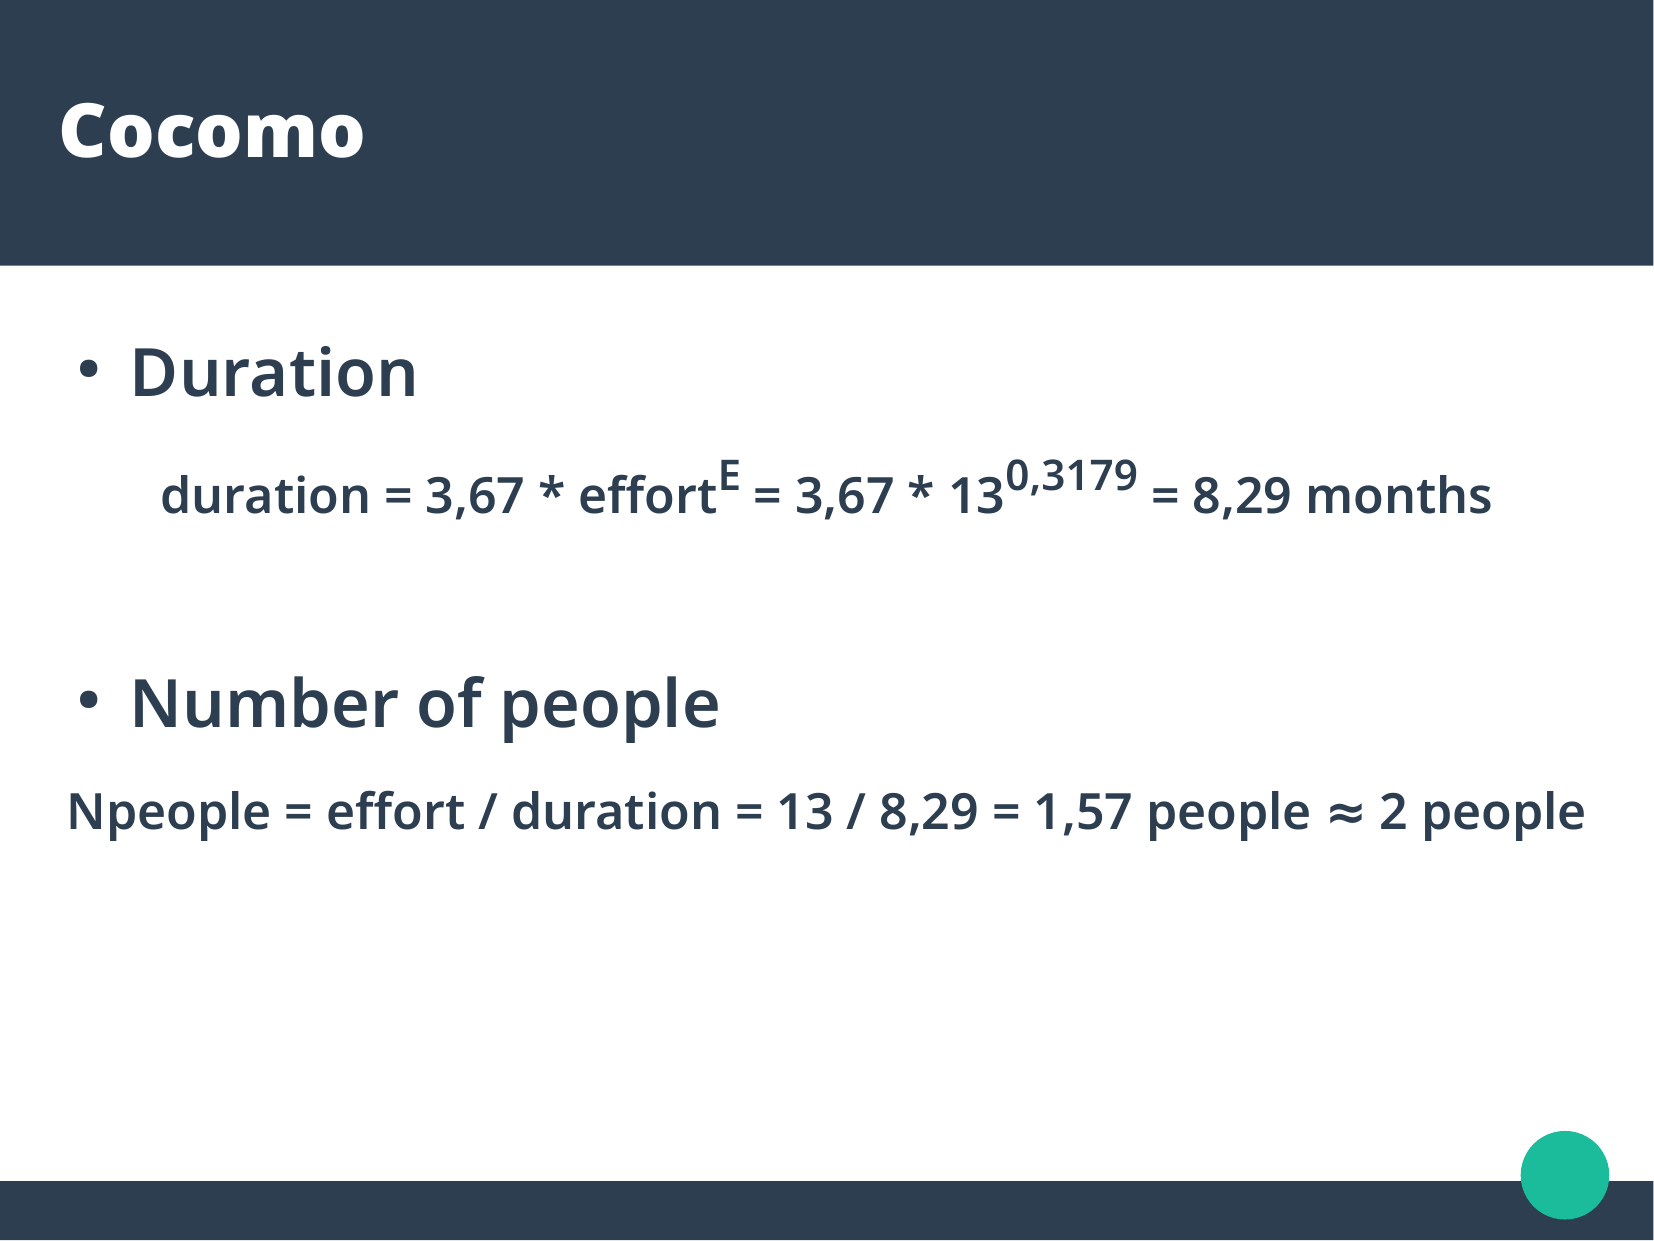

# Cocomo
Duration
duration = 3,67 * effortE = 3,67 * 130,3179 = 8,29 months
Number of people
Npeople = effort / duration = 13 / 8,29 = 1,57 people ≈ 2 people